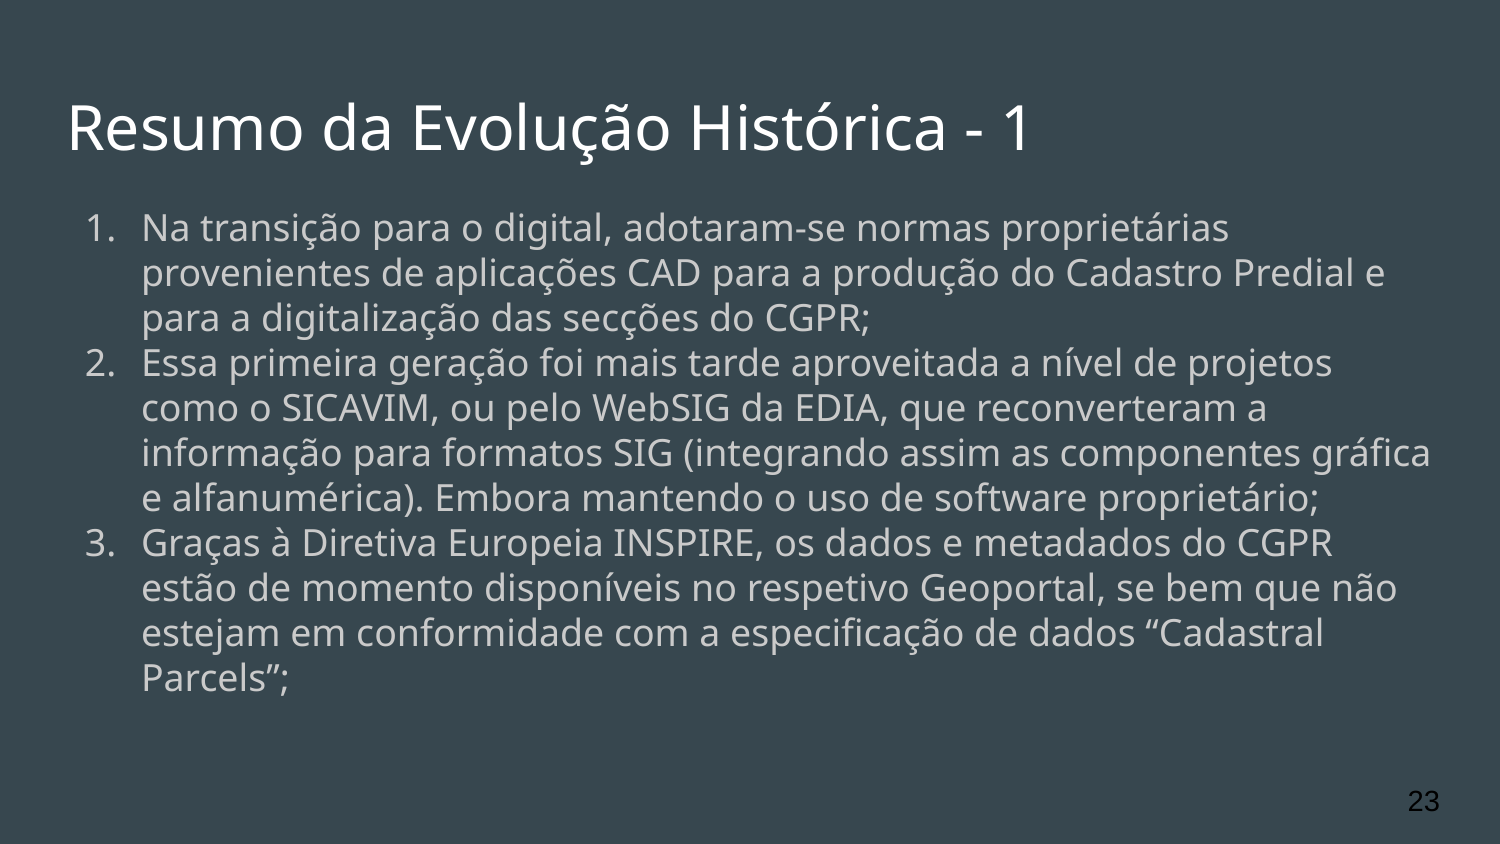

# Resumo da Evolução Histórica - 1
Na transição para o digital, adotaram-se normas proprietárias provenientes de aplicações CAD para a produção do Cadastro Predial e para a digitalização das secções do CGPR;
Essa primeira geração foi mais tarde aproveitada a nível de projetos como o SICAVIM, ou pelo WebSIG da EDIA, que reconverteram a informação para formatos SIG (integrando assim as componentes gráfica e alfanumérica). Embora mantendo o uso de software proprietário;
Graças à Diretiva Europeia INSPIRE, os dados e metadados do CGPR estão de momento disponíveis no respetivo Geoportal, se bem que não estejam em conformidade com a especificação de dados “Cadastral Parcels”;